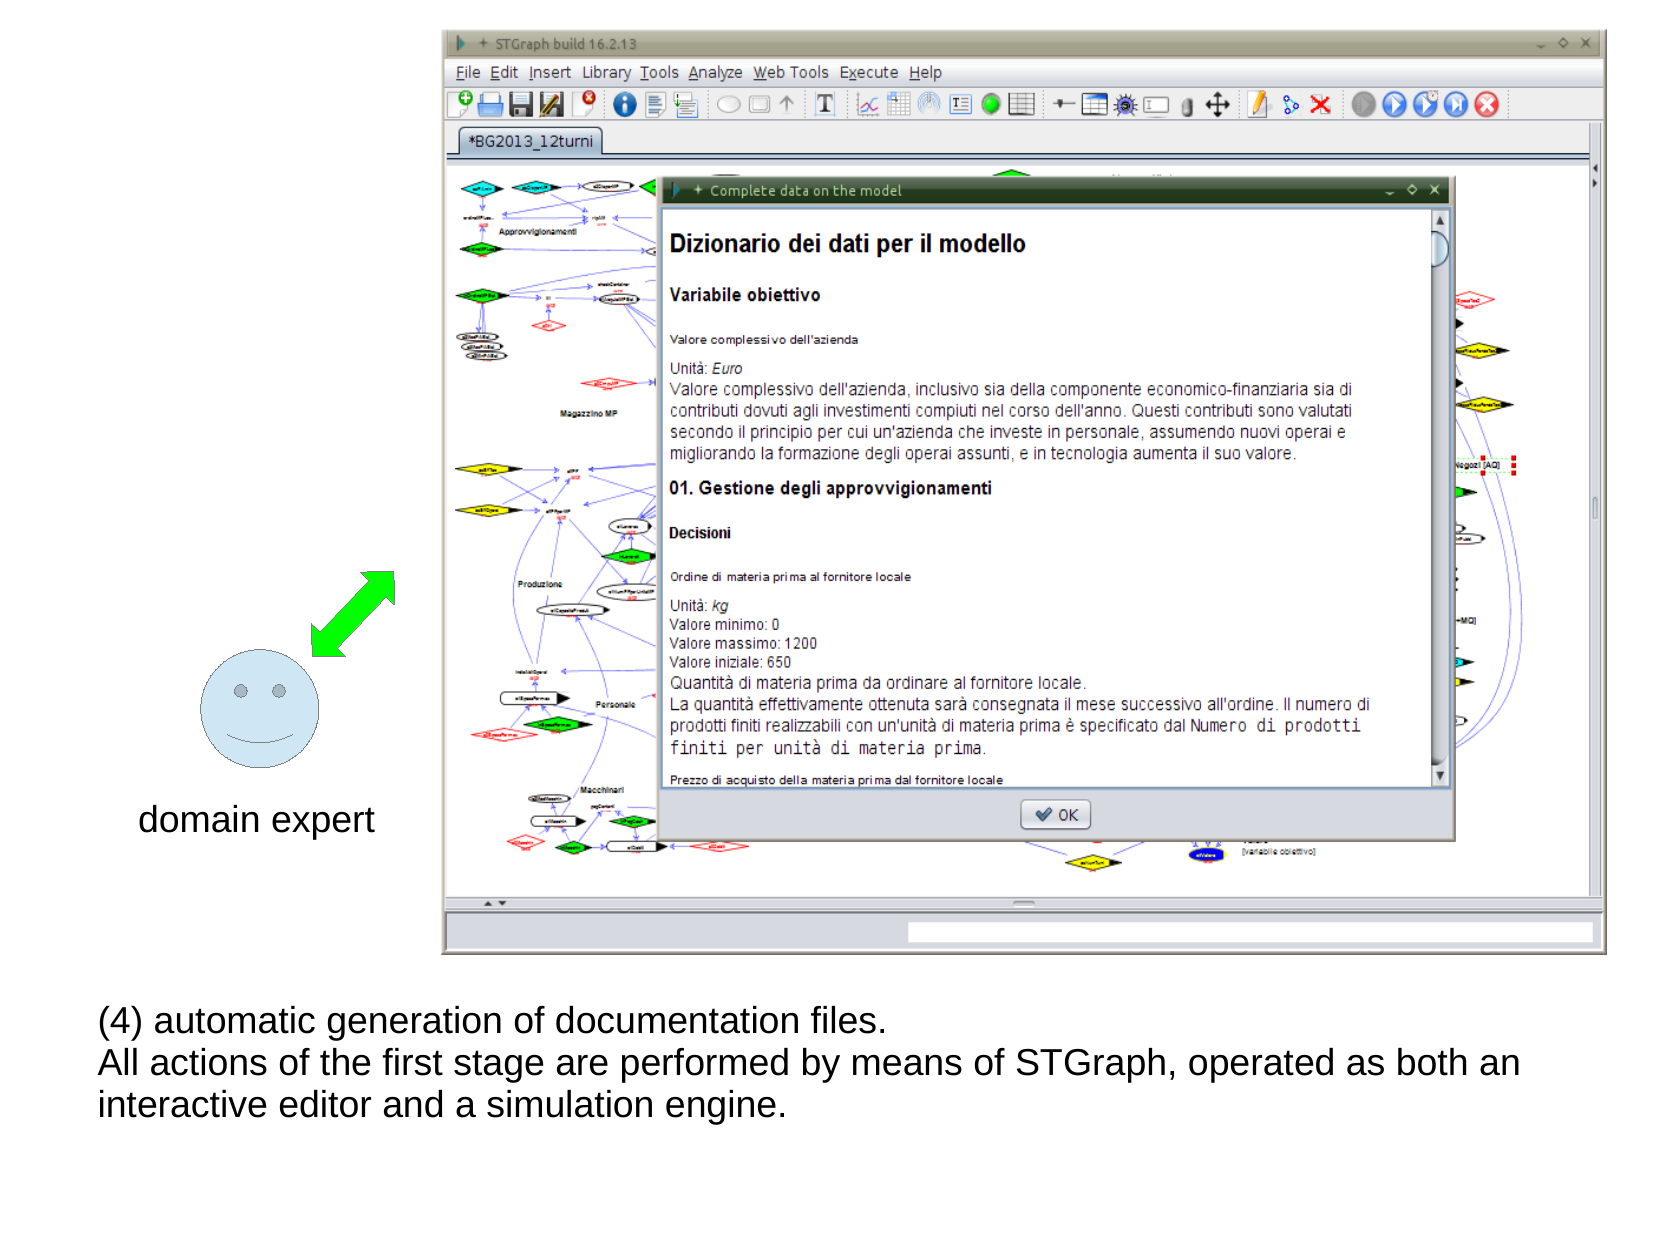

domain expert
(4) automatic generation of documentation files.
All actions of the first stage are performed by means of STGraph, operated as both an interactive editor and a simulation engine.